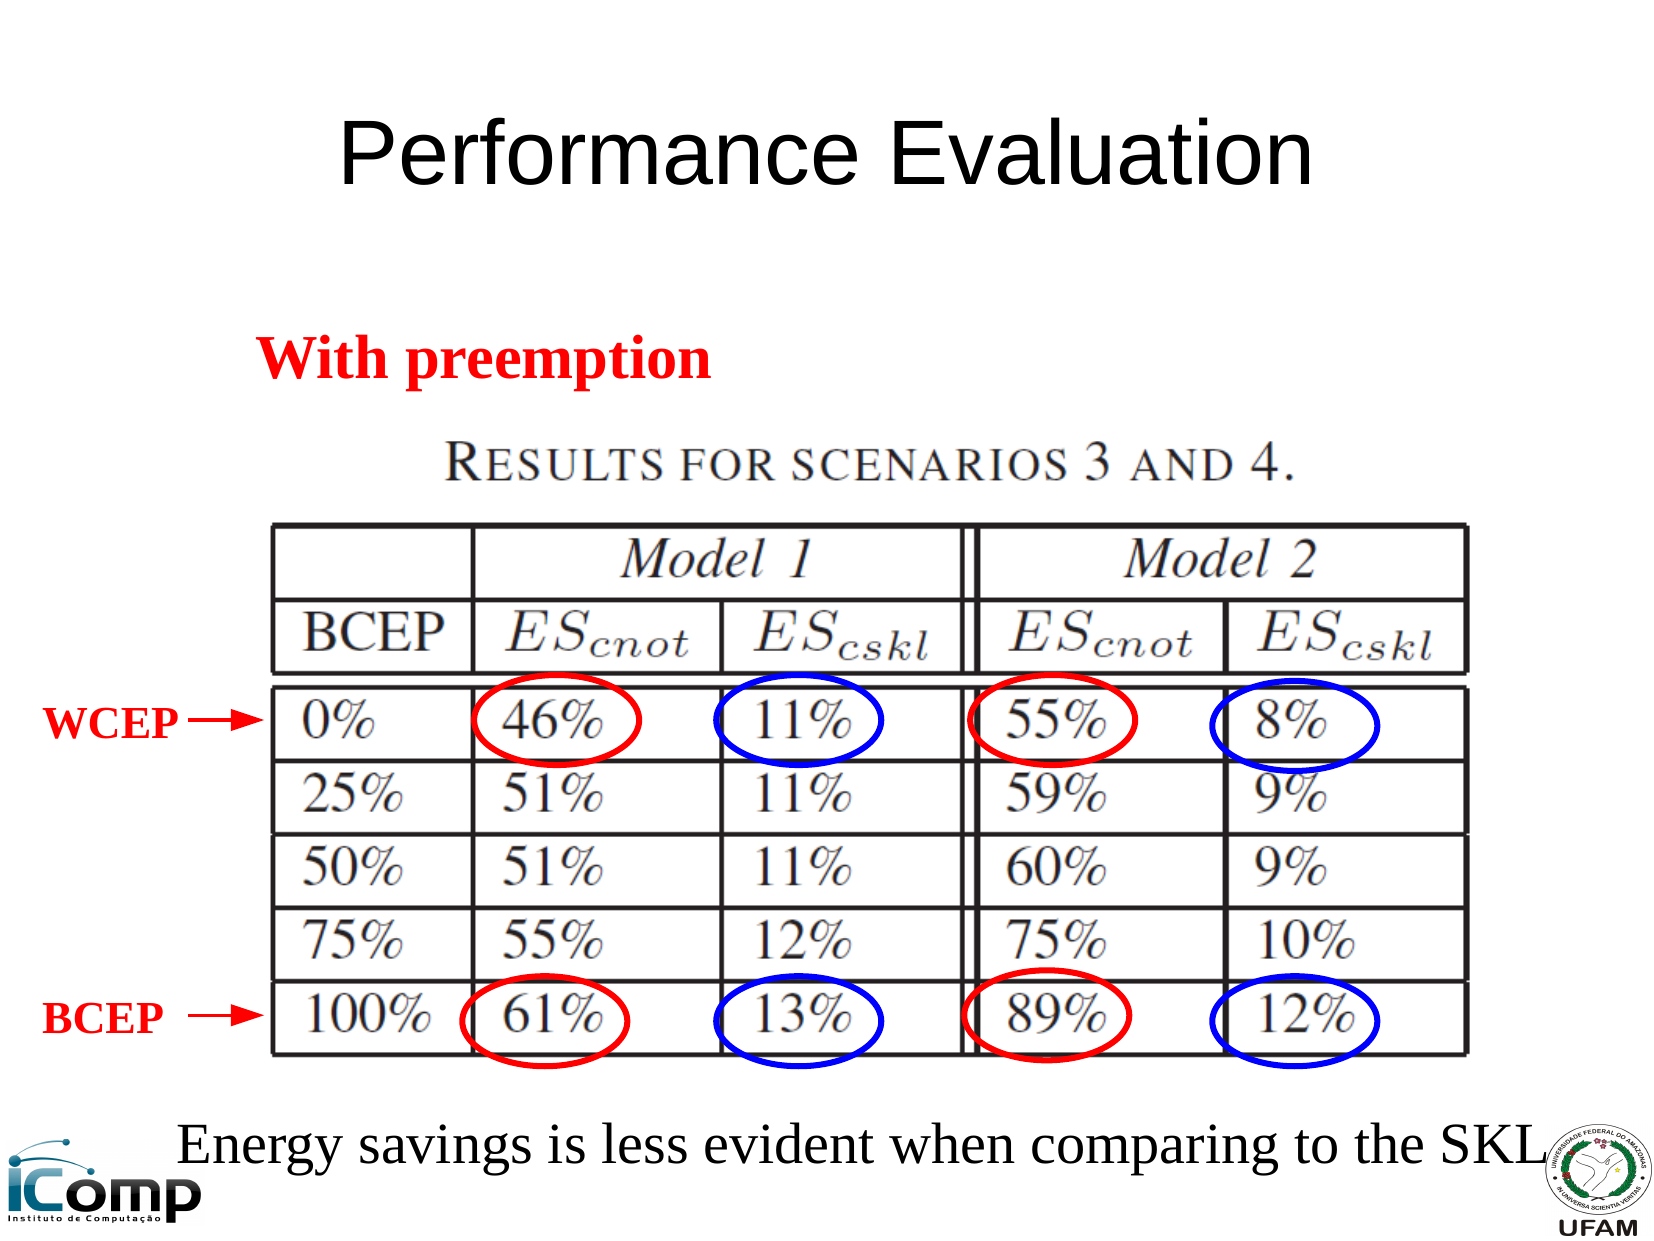

# Performance Evaluation
With preemption
WCEP
BCEP
Energy savings is less evident when comparing to the SKL